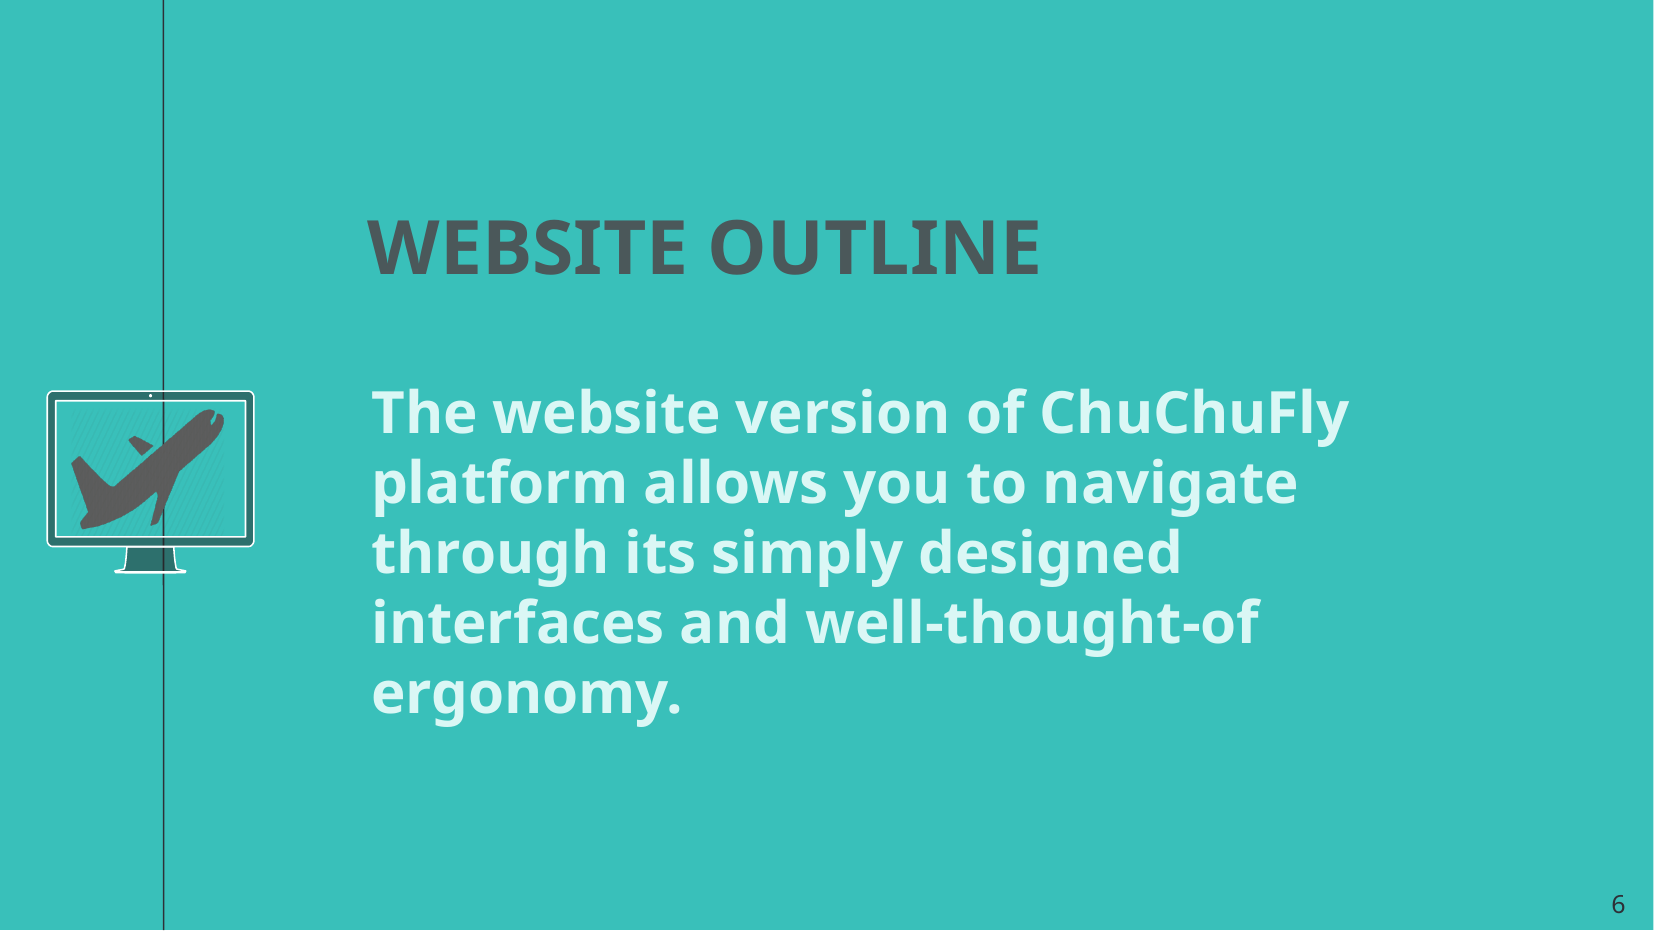

# WEBSITE OUTLINE
The website version of ChuChuFly platform allows you to navigate through its simply designed interfaces and well-thought-of ergonomy.